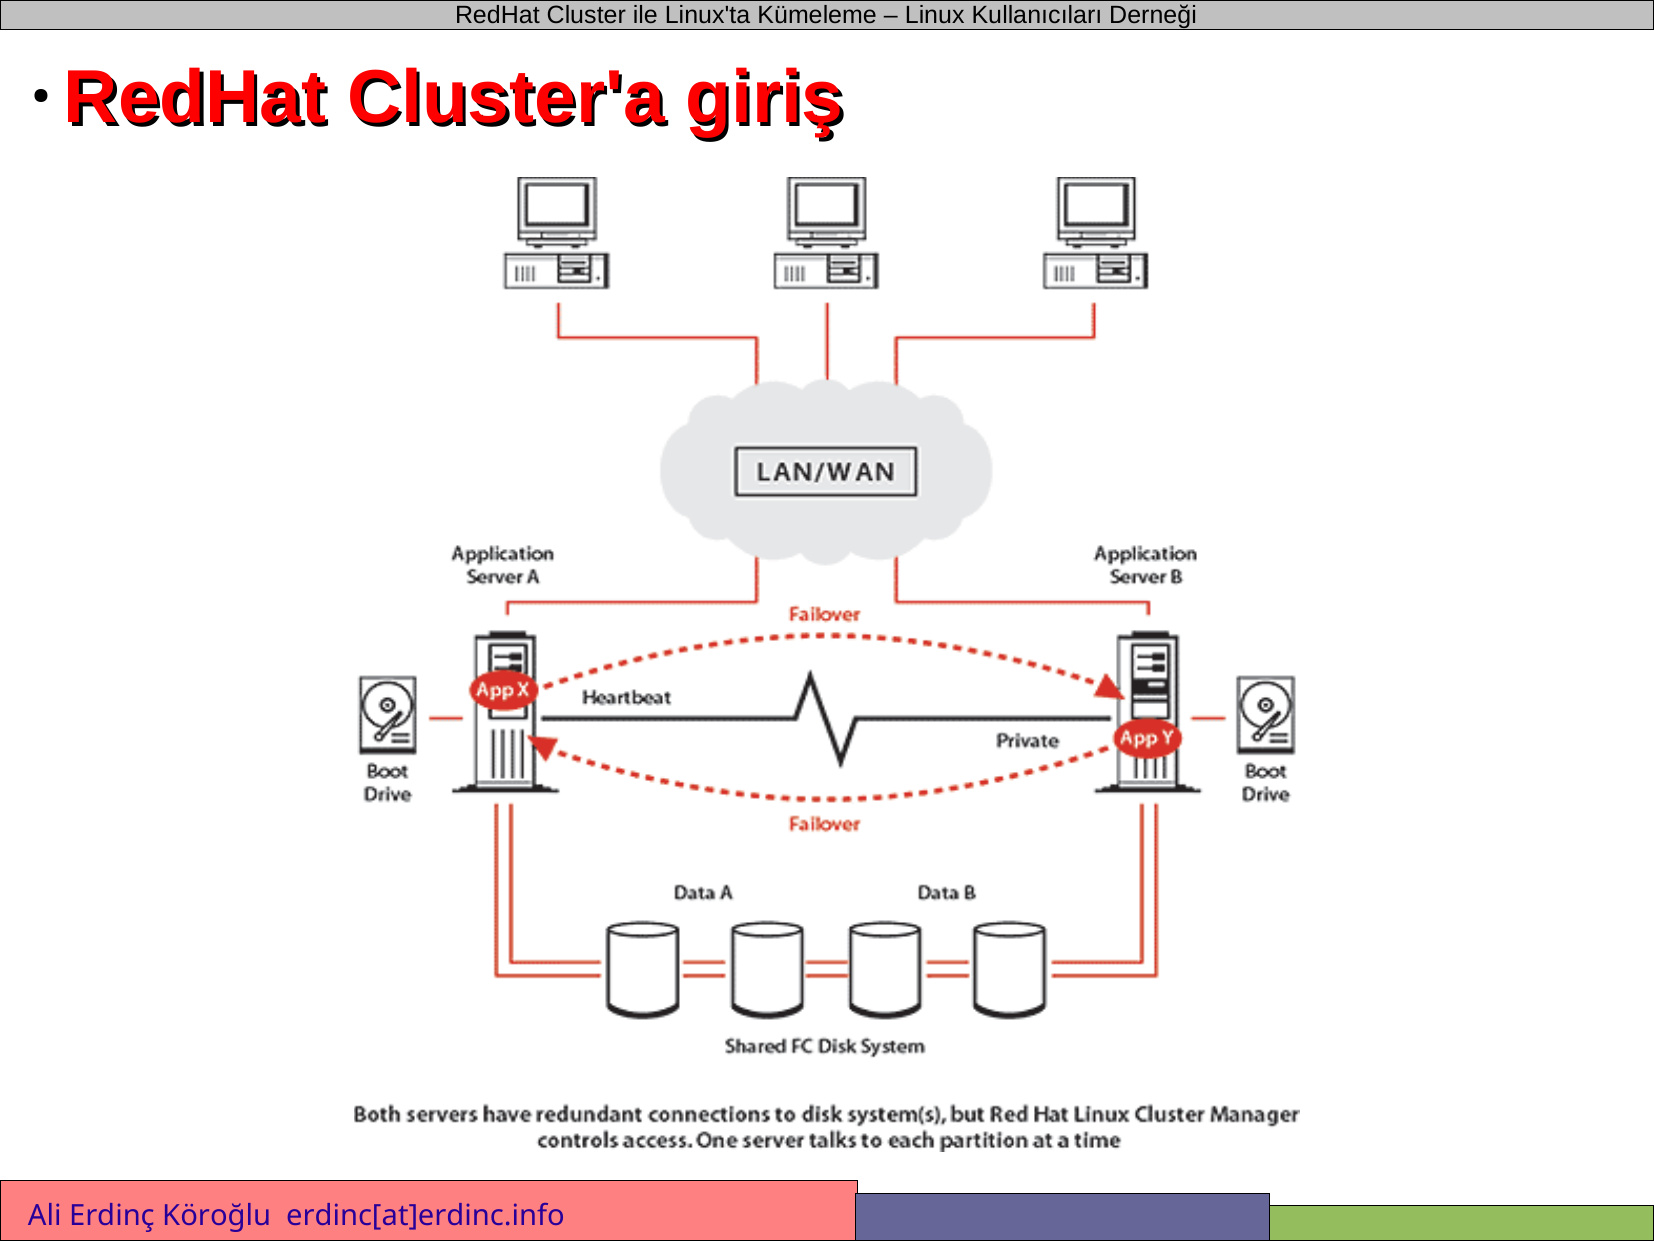

RedHat Cluster ile Linux'ta Kümeleme – Linux Kullanıcıları Derneği
 RedHat Cluster'a giriş
Ali Erdinç Köroğlu erdinc[at]erdinc.info http://www.erdinc.info